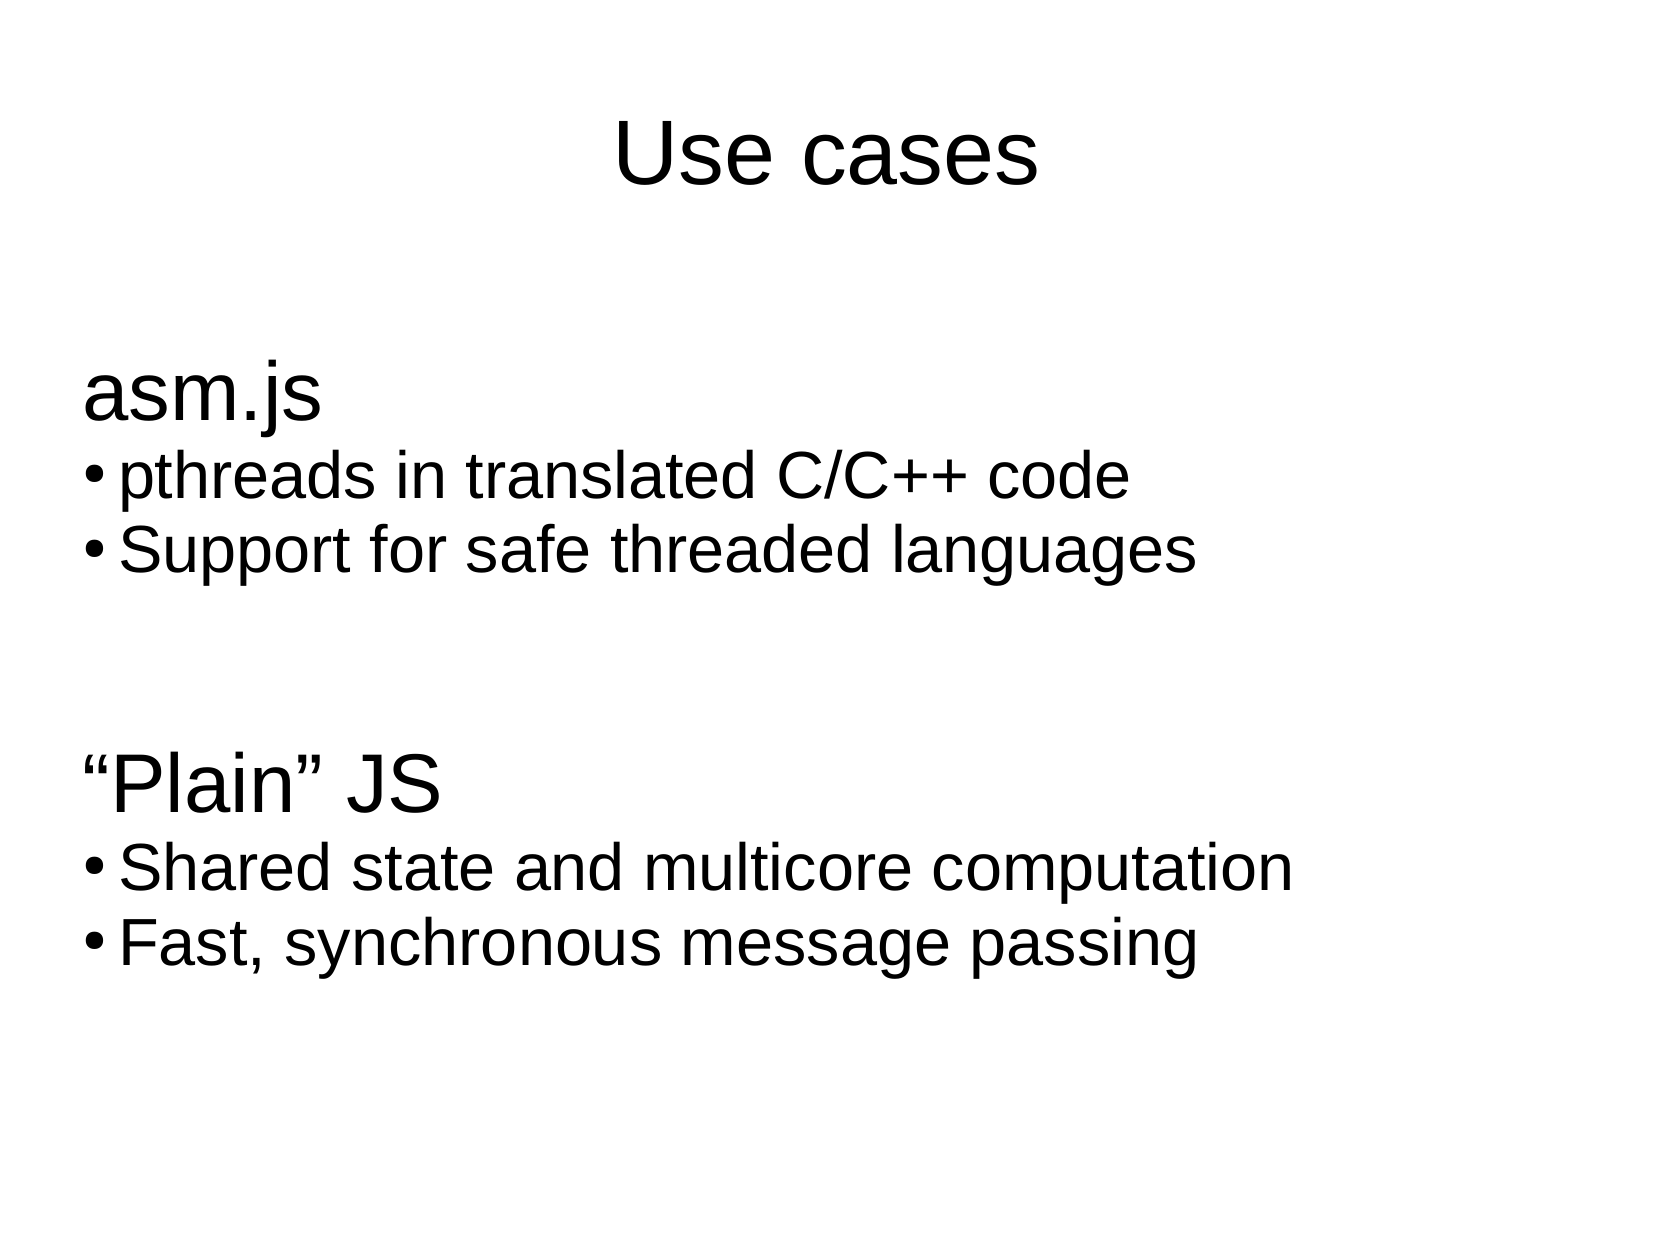

# Use cases
asm.js
pthreads in translated C/C++ code
Support for safe threaded languages
“Plain” JS
Shared state and multicore computation
Fast, synchronous message passing